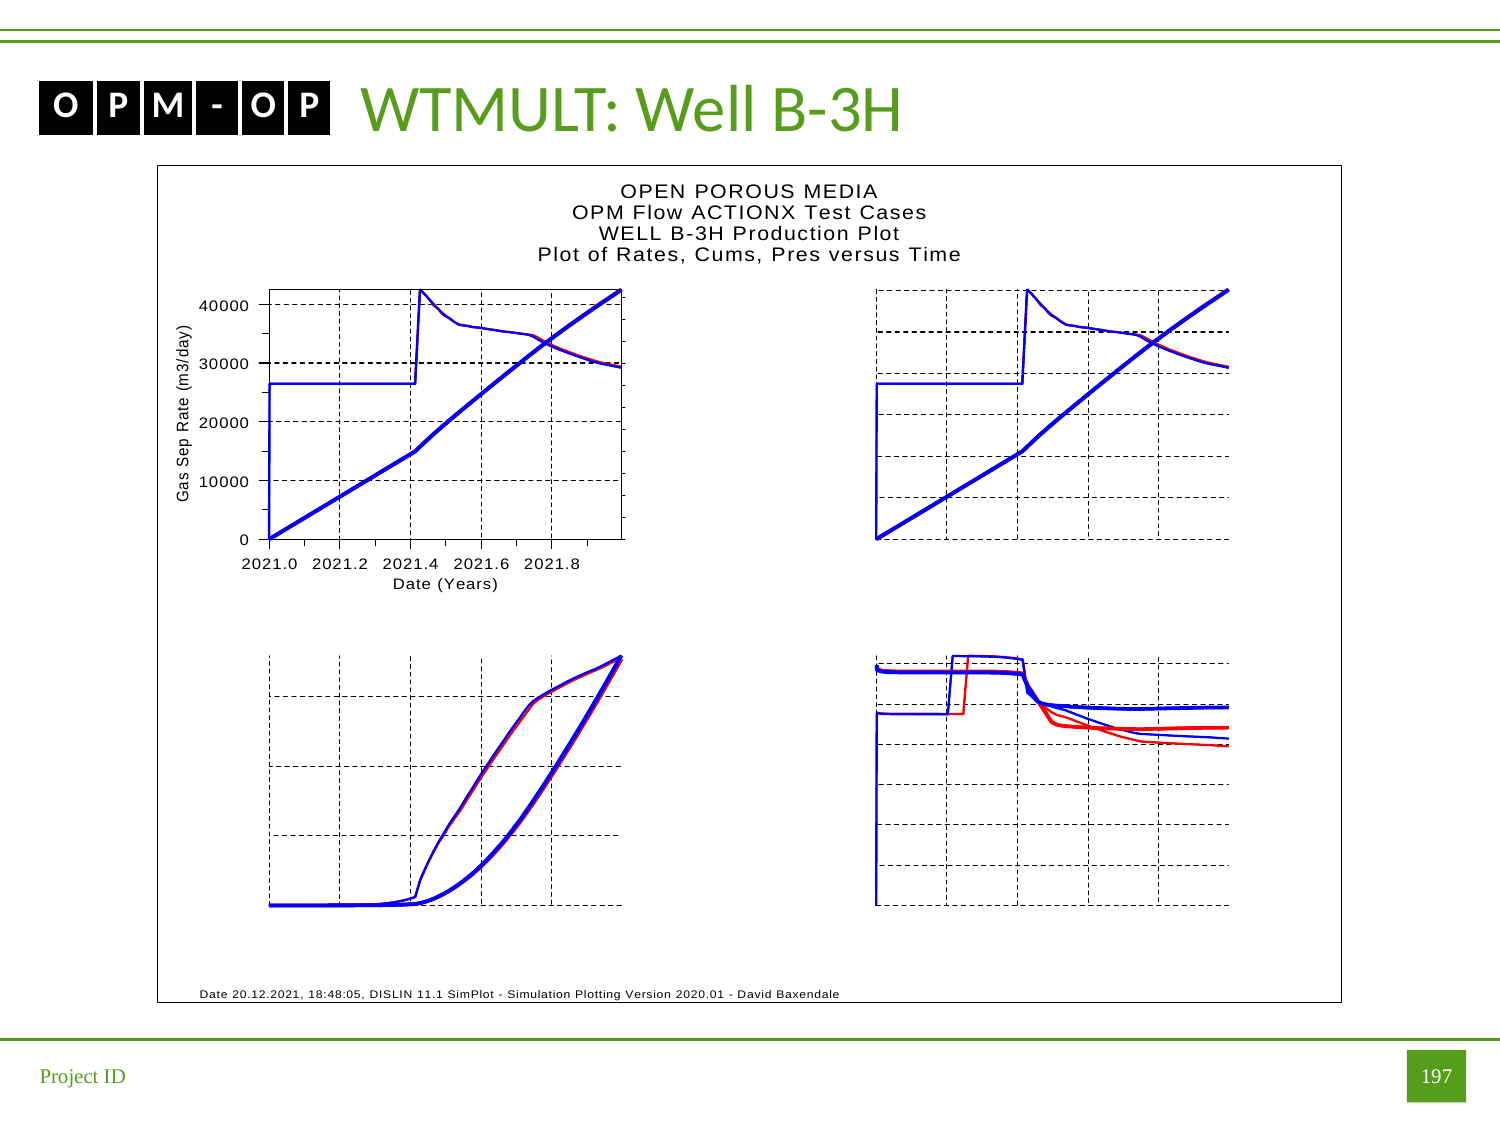

# WTMULT: well B-3H
Project ID
197